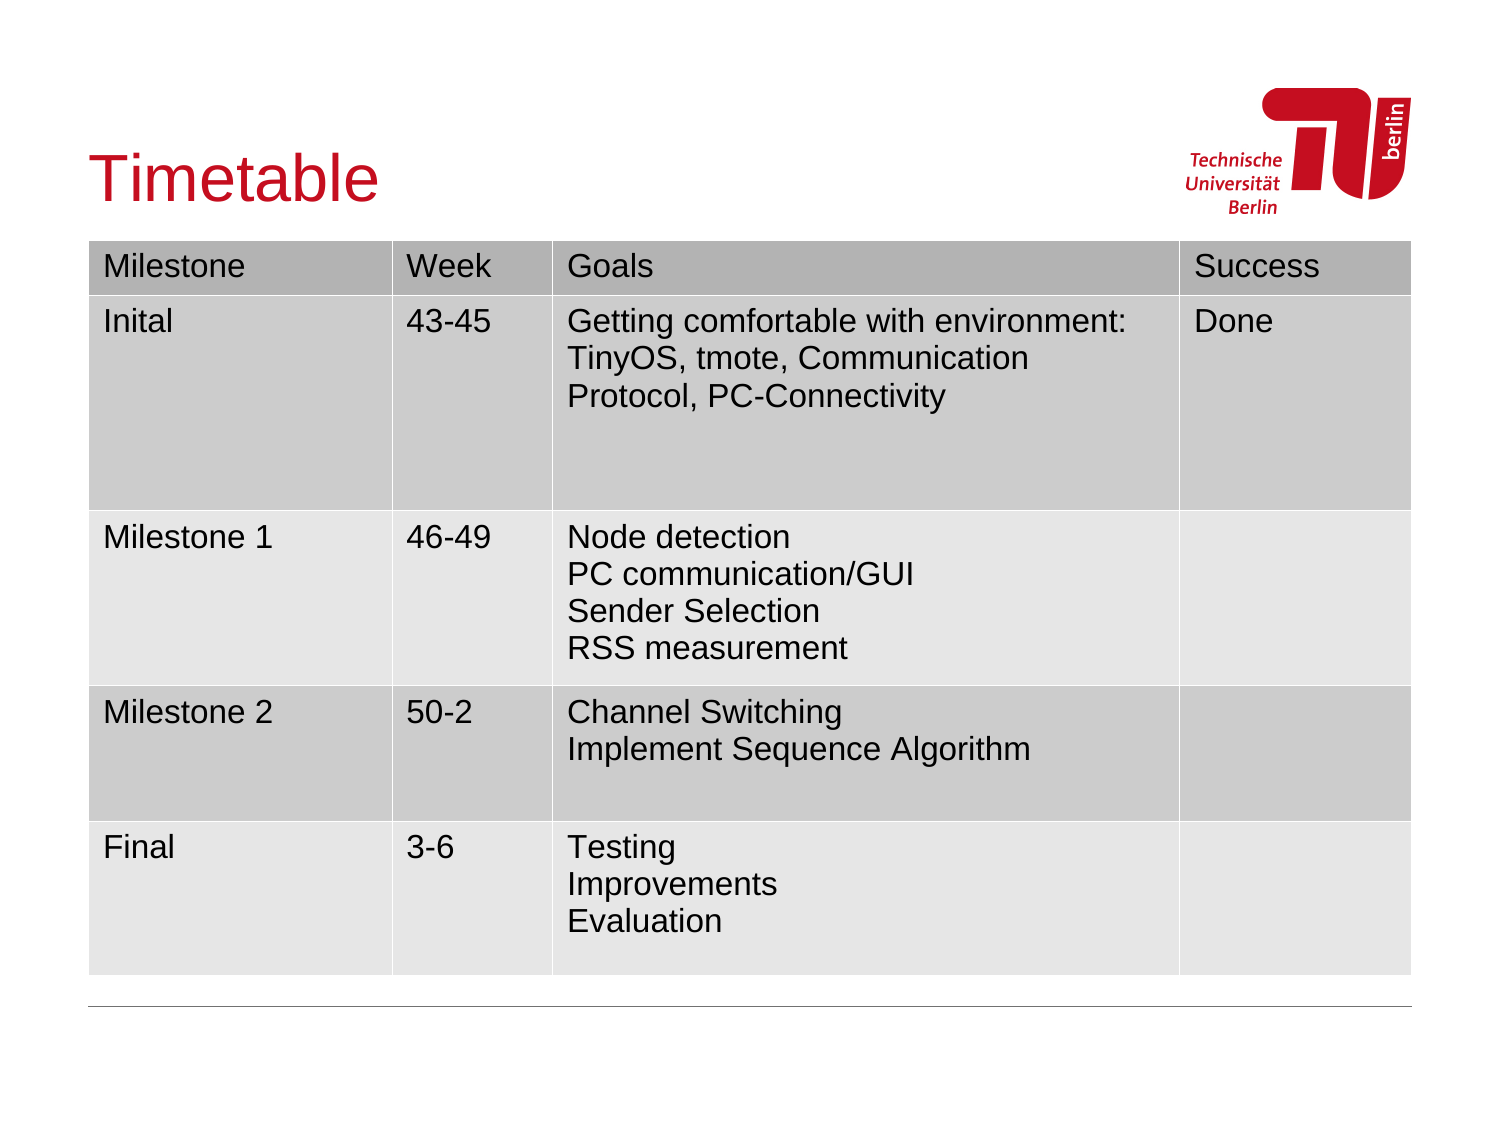

# Timetable
| Milestone | Week | Goals | Success |
| --- | --- | --- | --- |
| Inital | 43-45 | Getting comfortable with environment: TinyOS, tmote, Communication Protocol, PC-Connectivity | Done |
| Milestone 1 | 46-49 | Node detection PC communication/GUI Sender Selection RSS measurement | |
| Milestone 2 | 50-2 | Channel Switching Implement Sequence Algorithm | |
| Final | 3-6 | Testing Improvements Evaluation | |